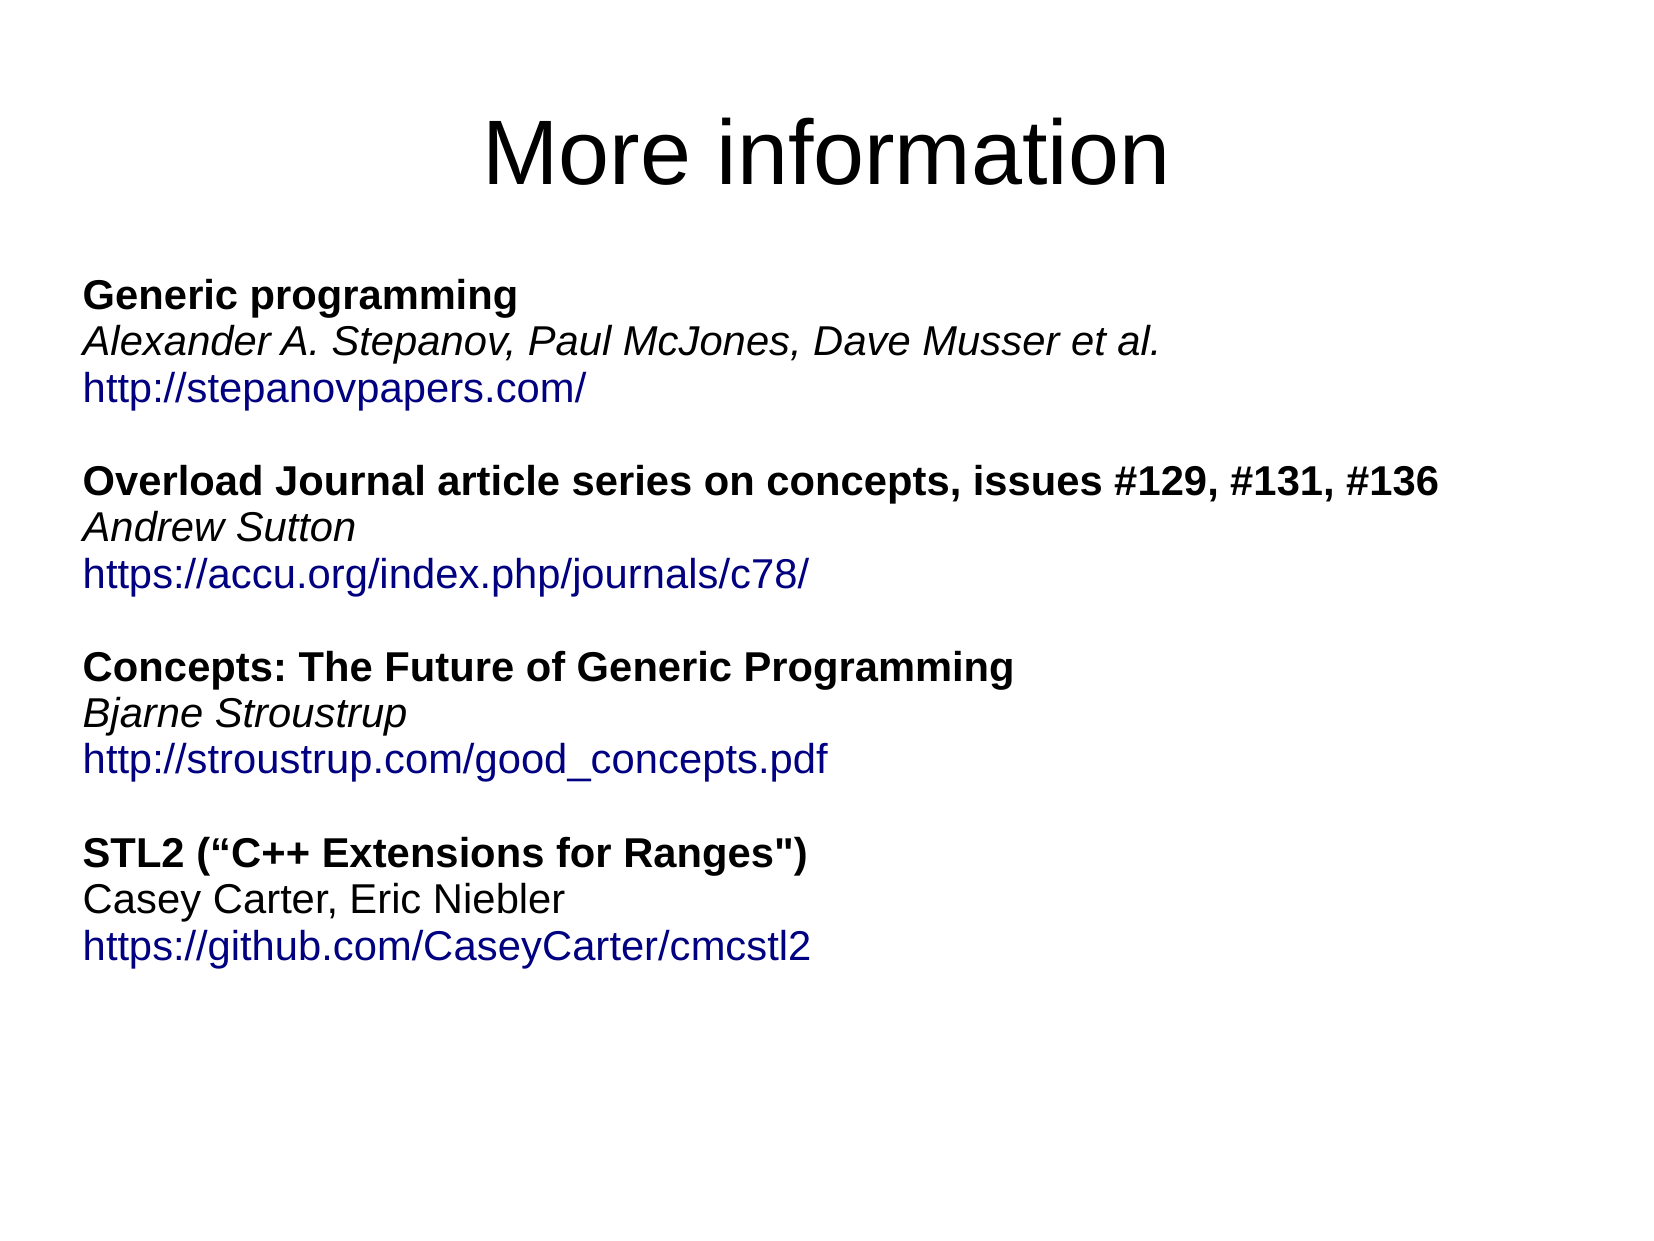

More information
# Generic programming
Alexander A. Stepanov, Paul McJones, Dave Musser et al.
http://stepanovpapers.com/
Overload Journal article series on concepts, issues #129, #131, #136
Andrew Sutton
https://accu.org/index.php/journals/c78/
Concepts: The Future of Generic Programming
Bjarne Stroustrup
http://stroustrup.com/good_concepts.pdf
STL2 (“C++ Extensions for Ranges")
Casey Carter, Eric Niebler
https://github.com/CaseyCarter/cmcstl2